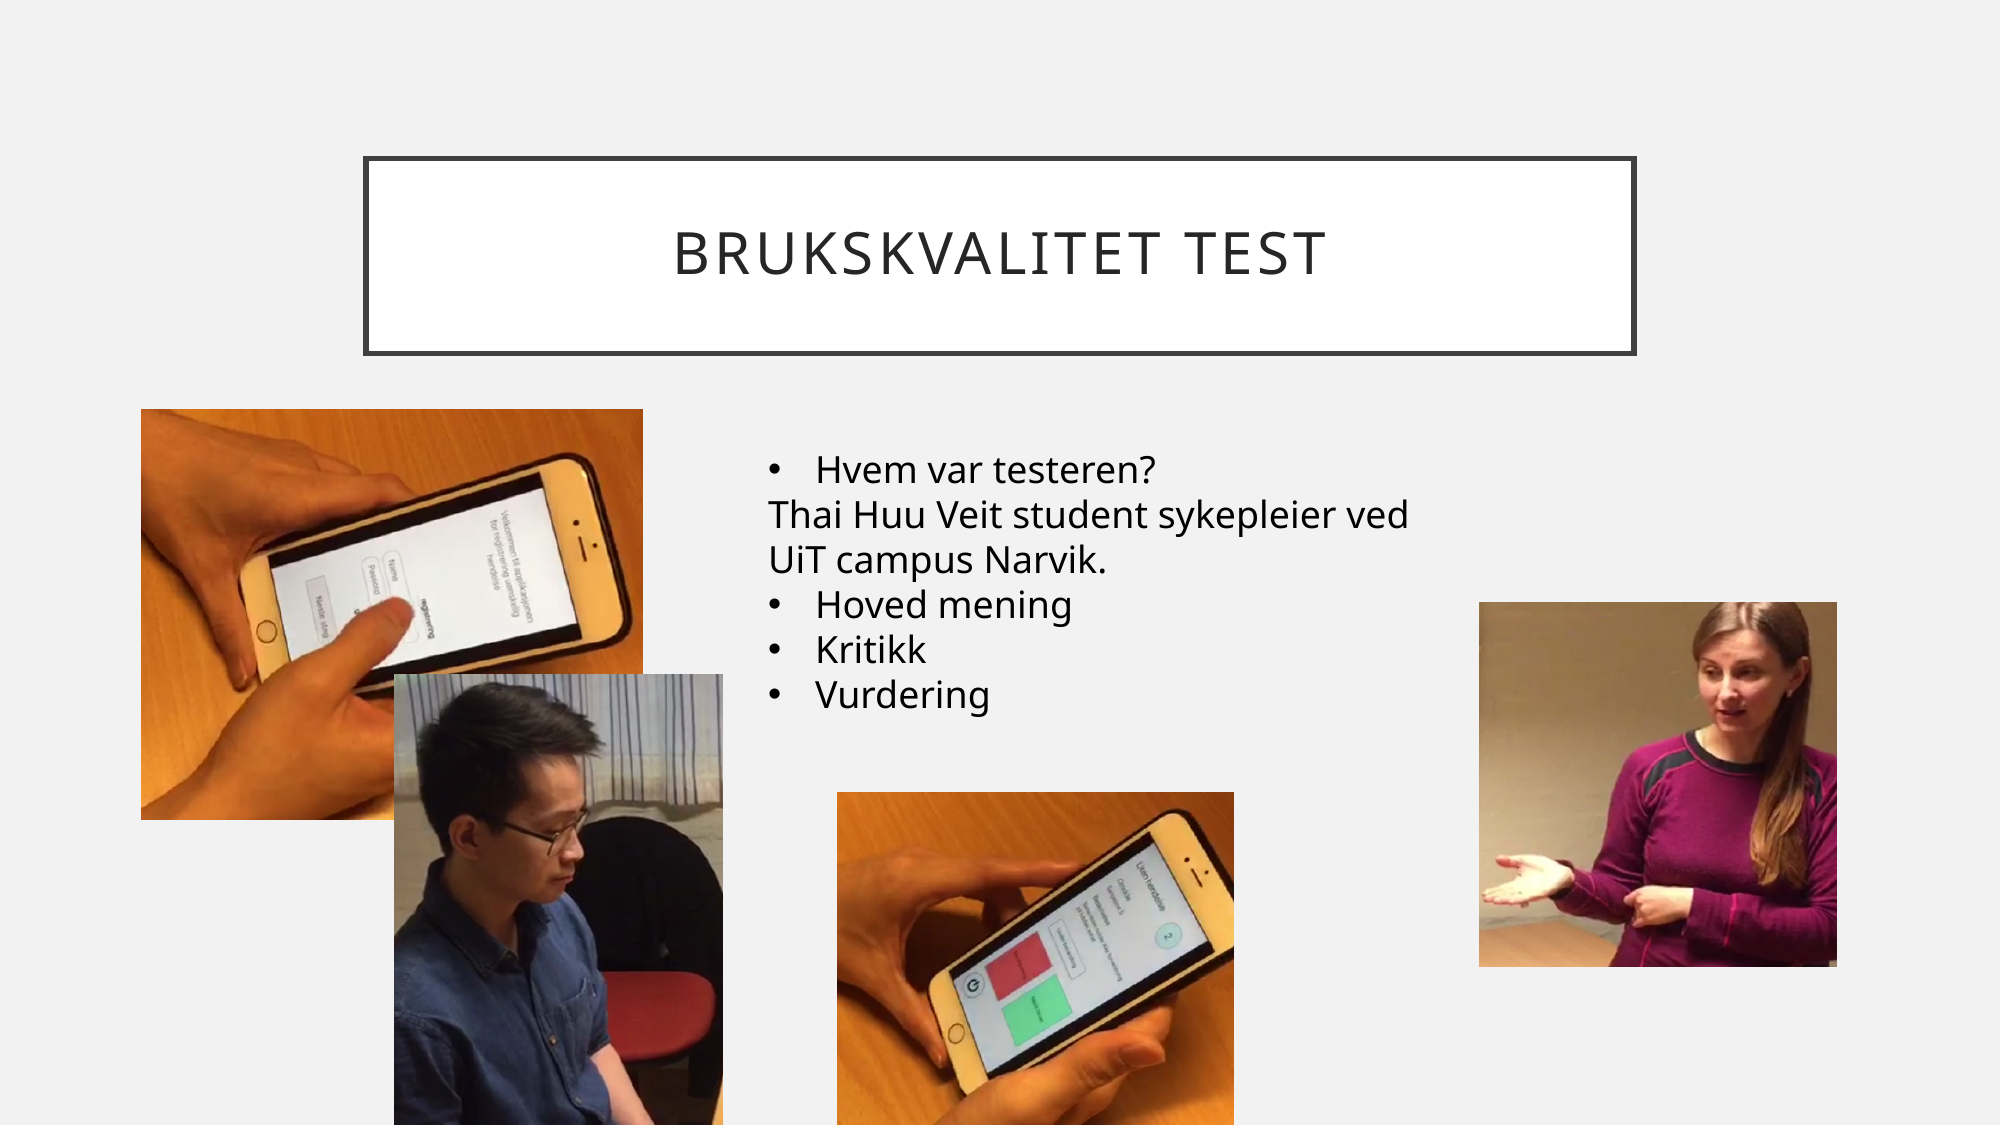

# Brukskvalitet test
Hvem var testeren?
Thai Huu Veit student sykepleier ved UiT campus Narvik.
Hoved mening
Kritikk
Vurdering